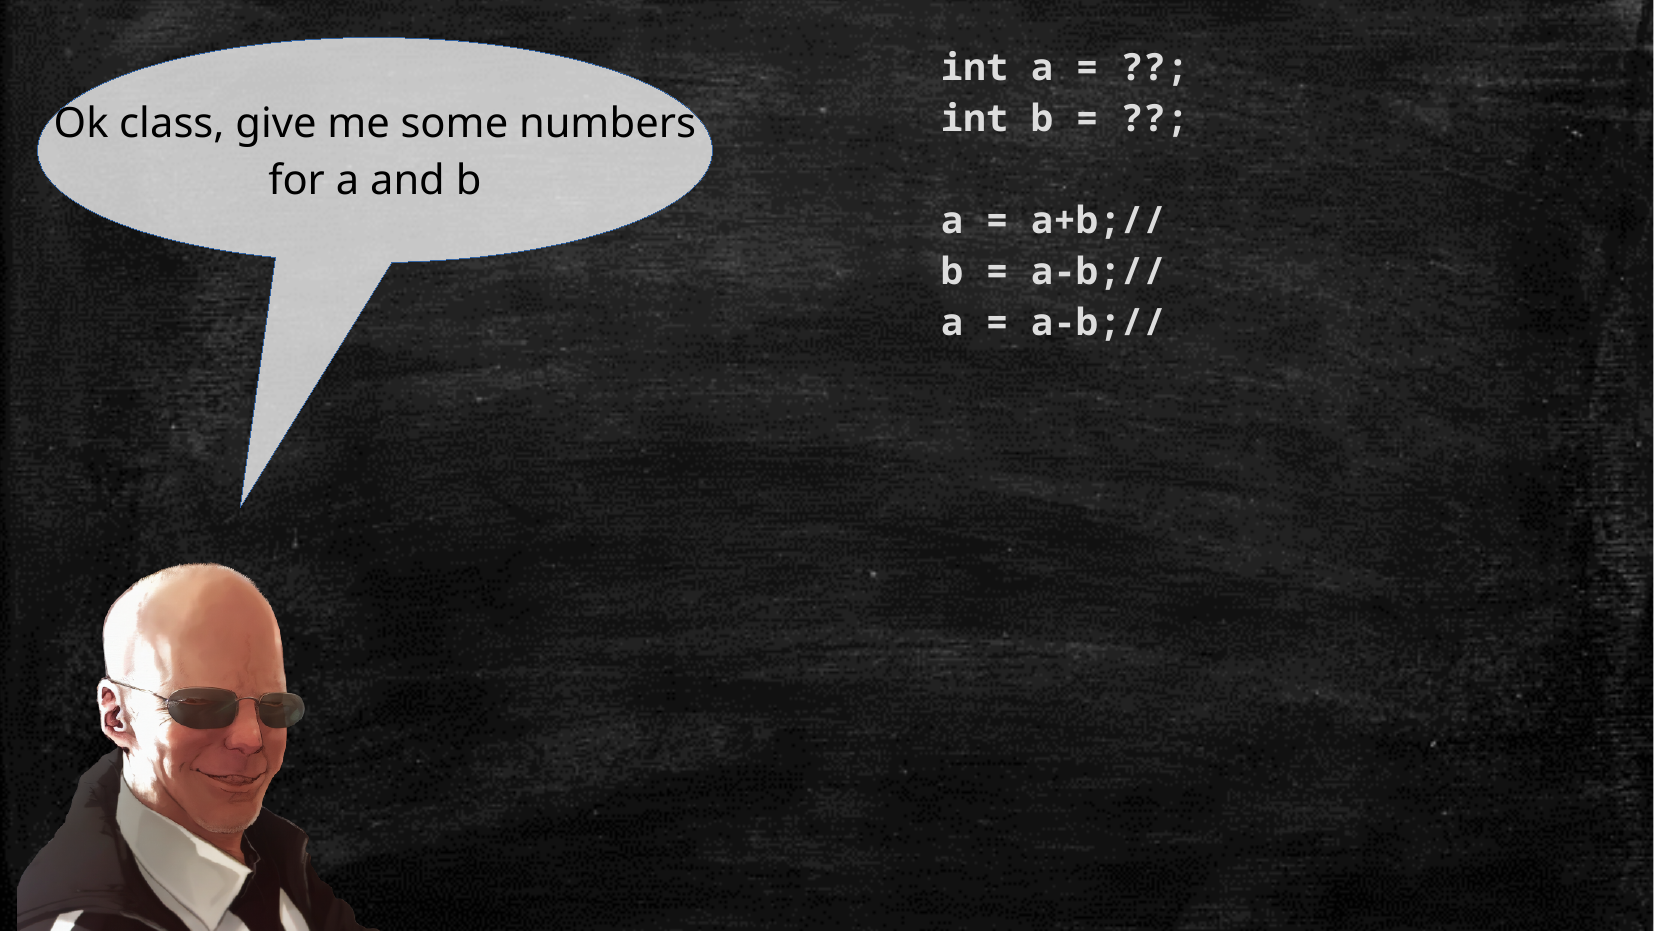

int a = ??;
int b = ??;
a = a+b;//
b = a-b;//
a = a-b;//
Ok class, give me some numbers
for a and b